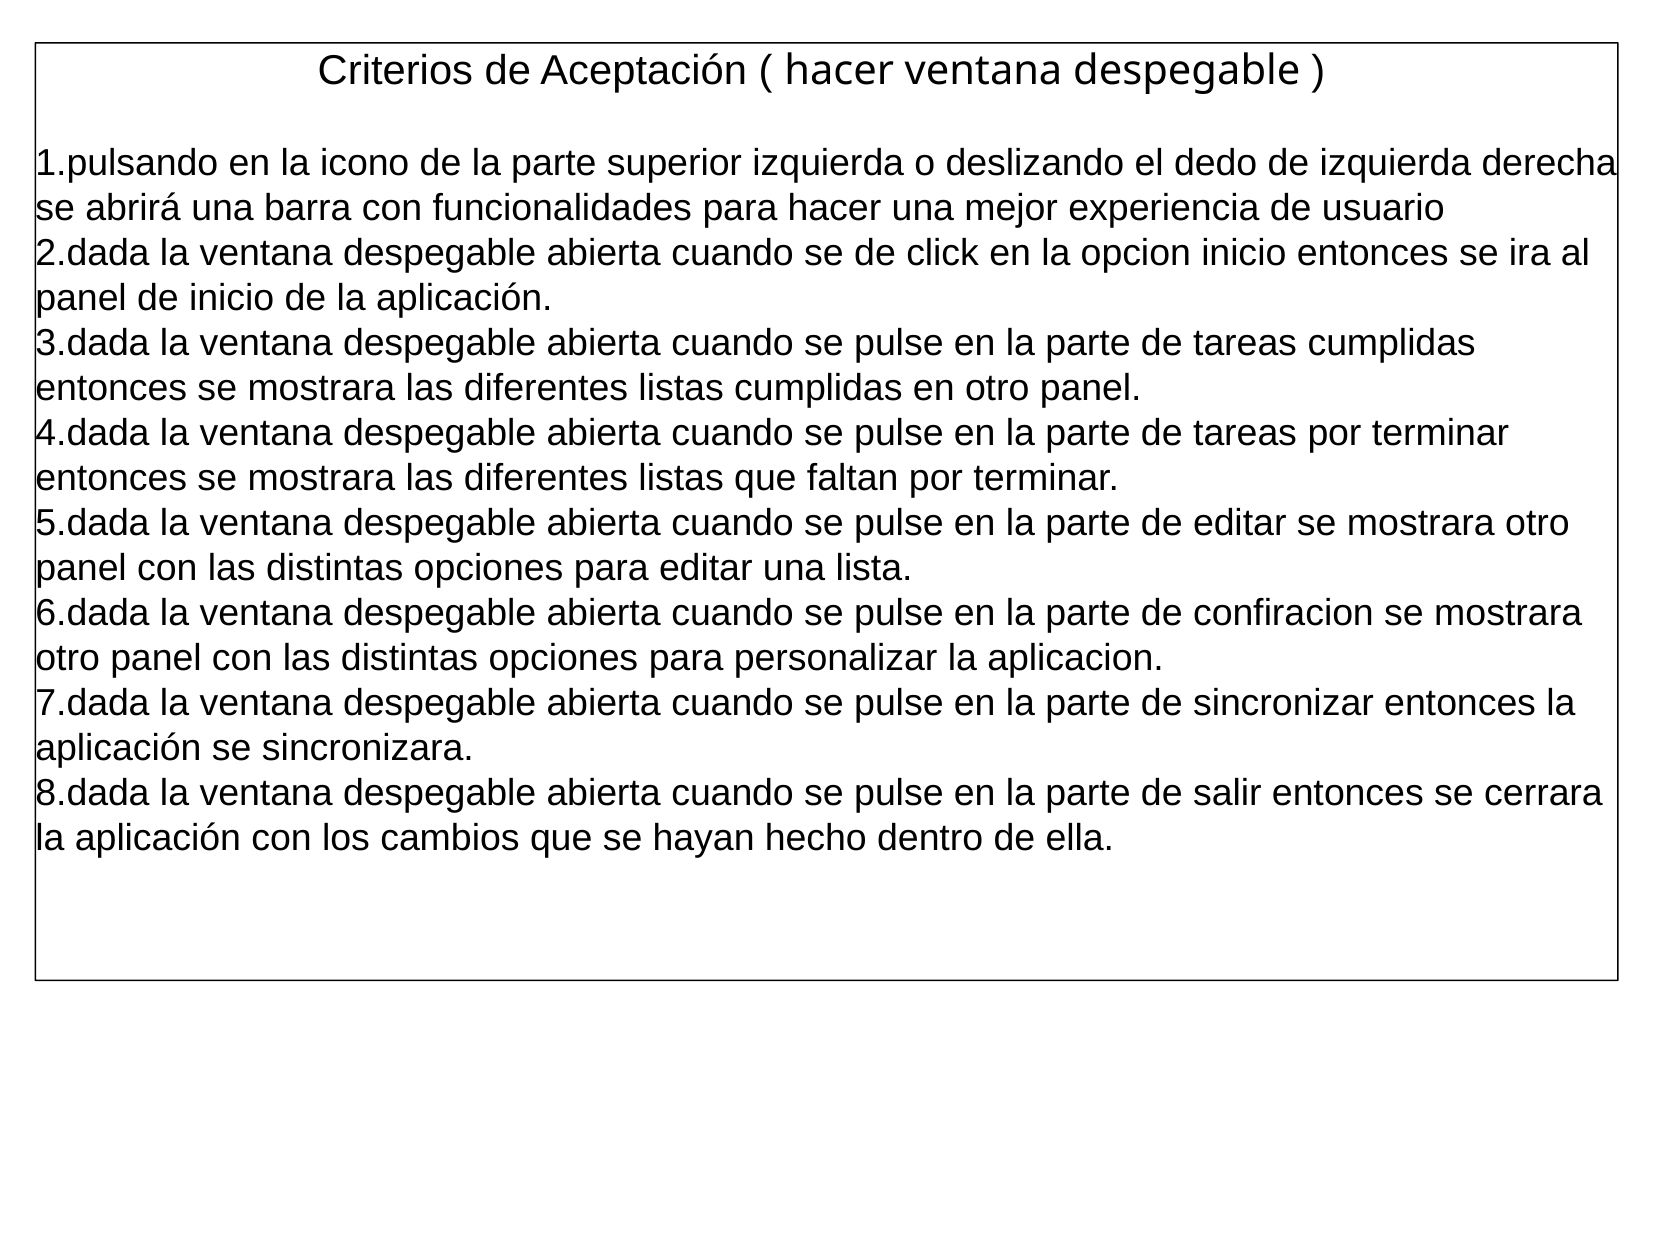

Criterios de Aceptación ( hacer ventana despegable )
1.pulsando en la icono de la parte superior izquierda o deslizando el dedo de izquierda derecha se abrirá una barra con funcionalidades para hacer una mejor experiencia de usuario
2.dada la ventana despegable abierta cuando se de click en la opcion inicio entonces se ira al panel de inicio de la aplicación.
3.dada la ventana despegable abierta cuando se pulse en la parte de tareas cumplidas entonces se mostrara las diferentes listas cumplidas en otro panel.
4.dada la ventana despegable abierta cuando se pulse en la parte de tareas por terminar entonces se mostrara las diferentes listas que faltan por terminar.
5.dada la ventana despegable abierta cuando se pulse en la parte de editar se mostrara otro panel con las distintas opciones para editar una lista.
6.dada la ventana despegable abierta cuando se pulse en la parte de confiracion se mostrara otro panel con las distintas opciones para personalizar la aplicacion.
7.dada la ventana despegable abierta cuando se pulse en la parte de sincronizar entonces la aplicación se sincronizara.
8.dada la ventana despegable abierta cuando se pulse en la parte de salir entonces se cerrara la aplicación con los cambios que se hayan hecho dentro de ella.